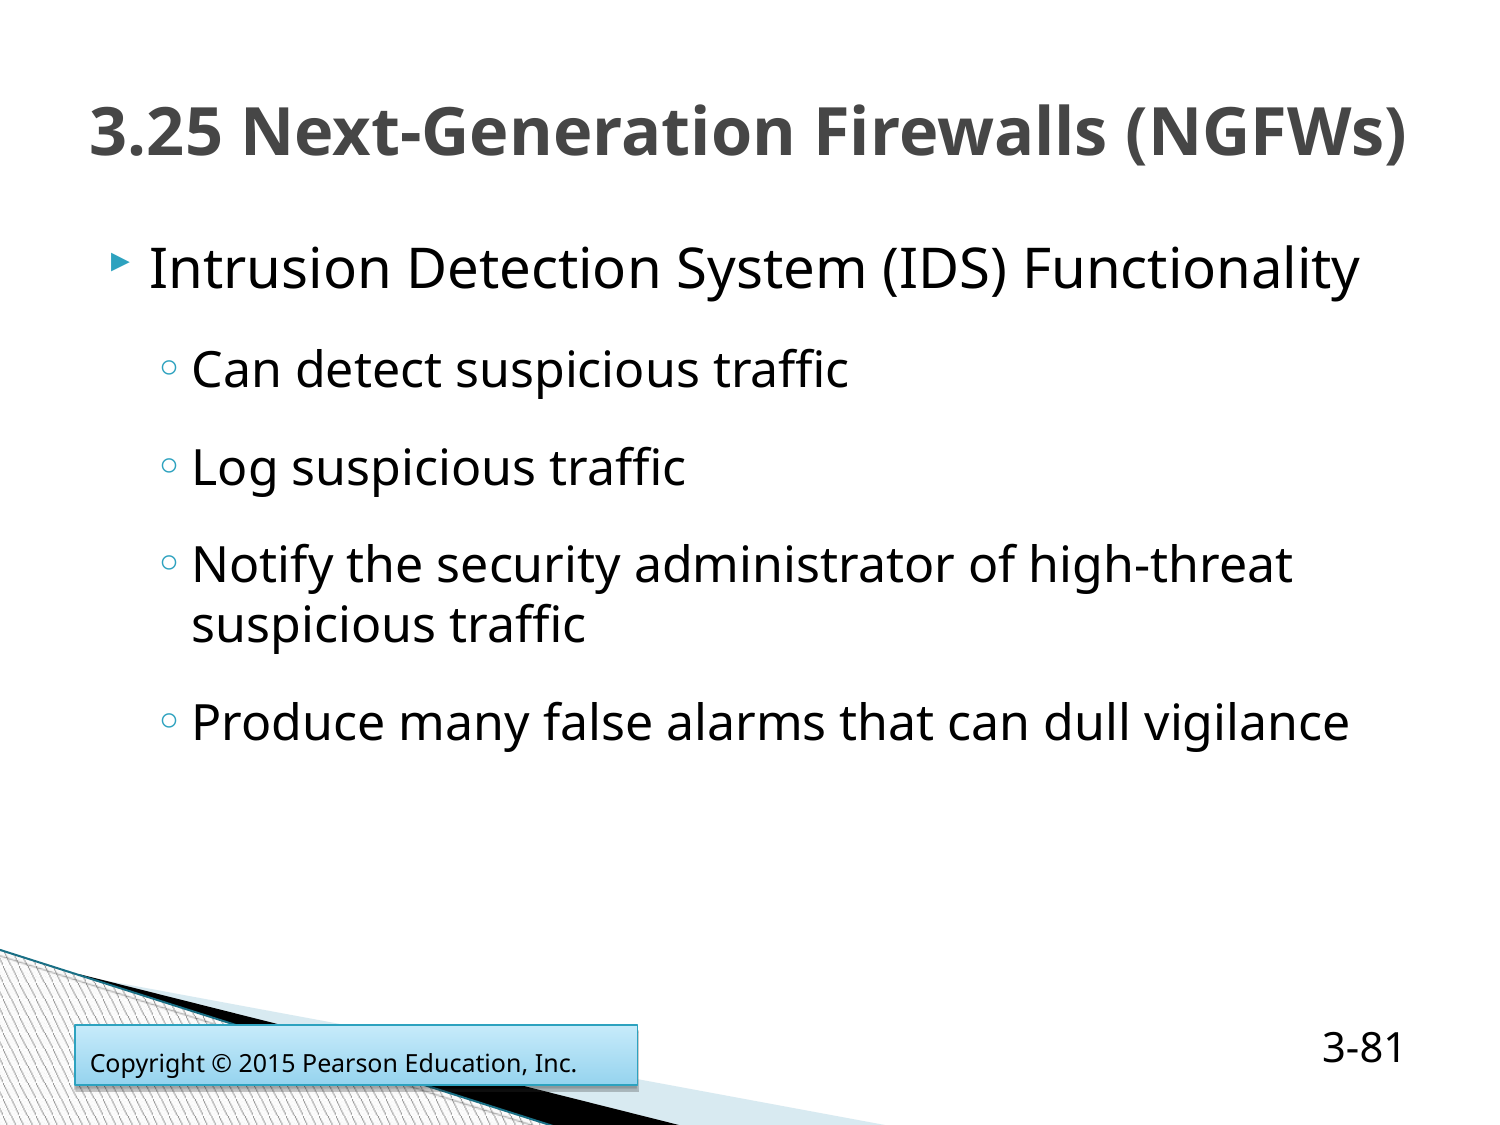

3.25 Next-Generation Firewalls (NGFWs)
# Intrusion Detection System (IDS) Functionality
Can detect suspicious traffic
Log suspicious traffic
Notify the security administrator of high-threat suspicious traffic
Produce many false alarms that can dull vigilance
Copyright © 2015 Pearson Education, Inc.